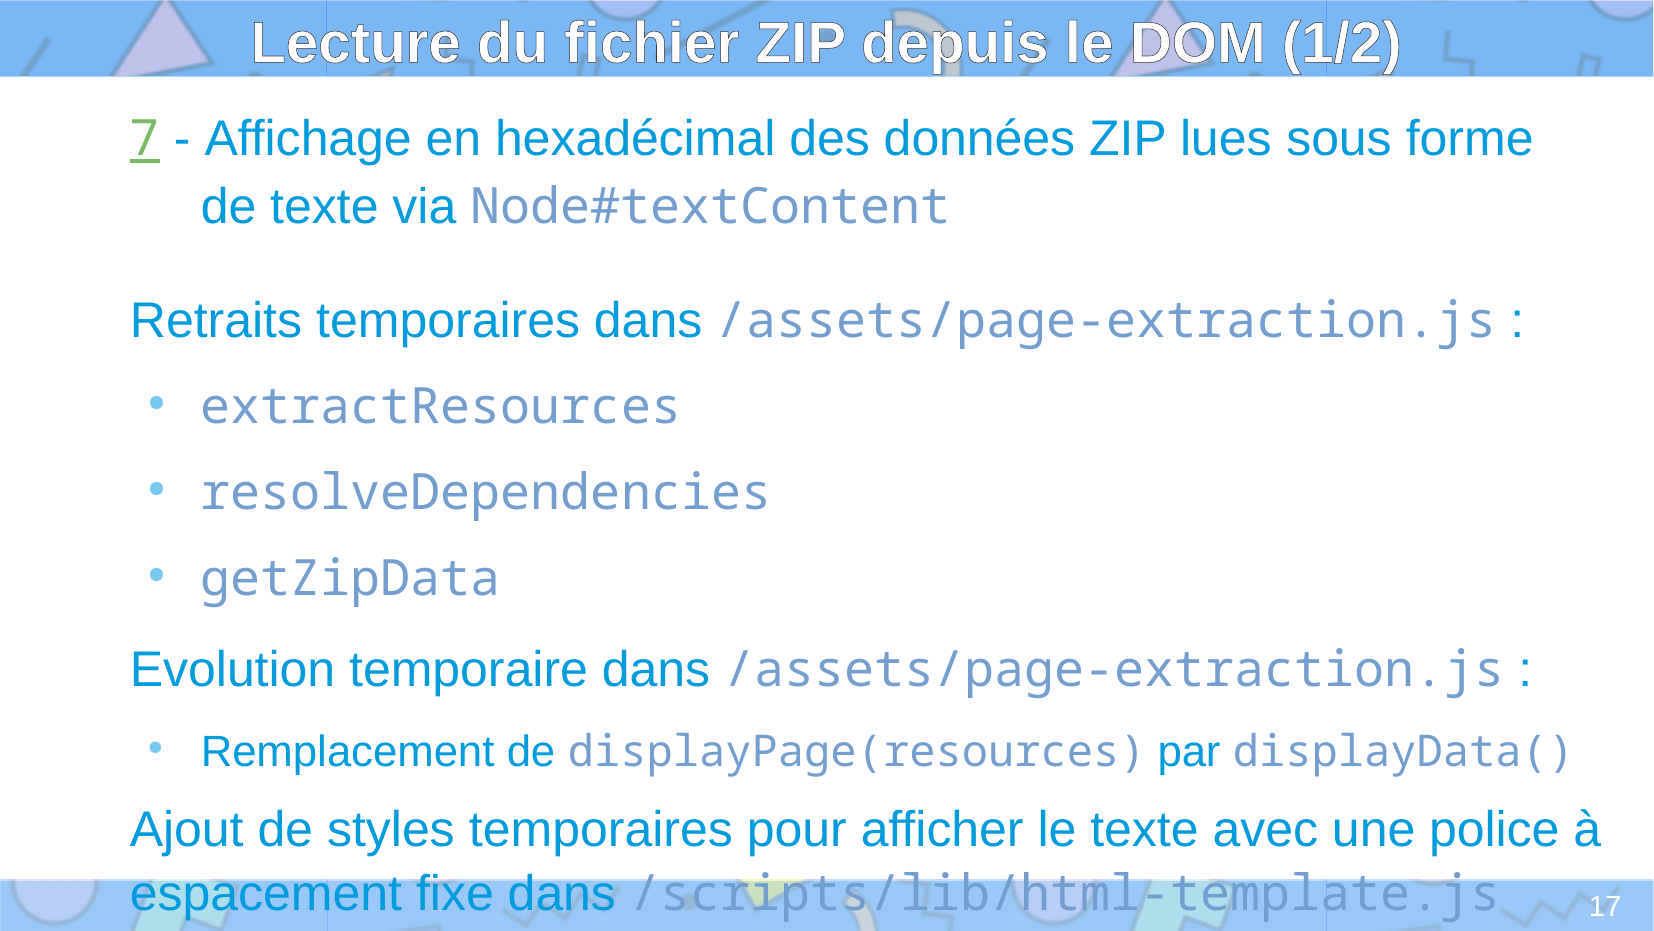

# Lecture du fichier ZIP depuis le DOM (1/2)
7 - Affichage en hexadécimal des données ZIP lues sous forme
de texte via Node#textContent
Retraits temporaires dans /assets/page-extraction.js :
extractResources
resolveDependencies
getZipData
Evolution temporaire dans /assets/page-extraction.js :
Remplacement de displayPage(resources) par displayData()
Ajout de styles temporaires pour afficher le texte avec une police à espacement fixe dans /scripts/lib/html-template.js
17